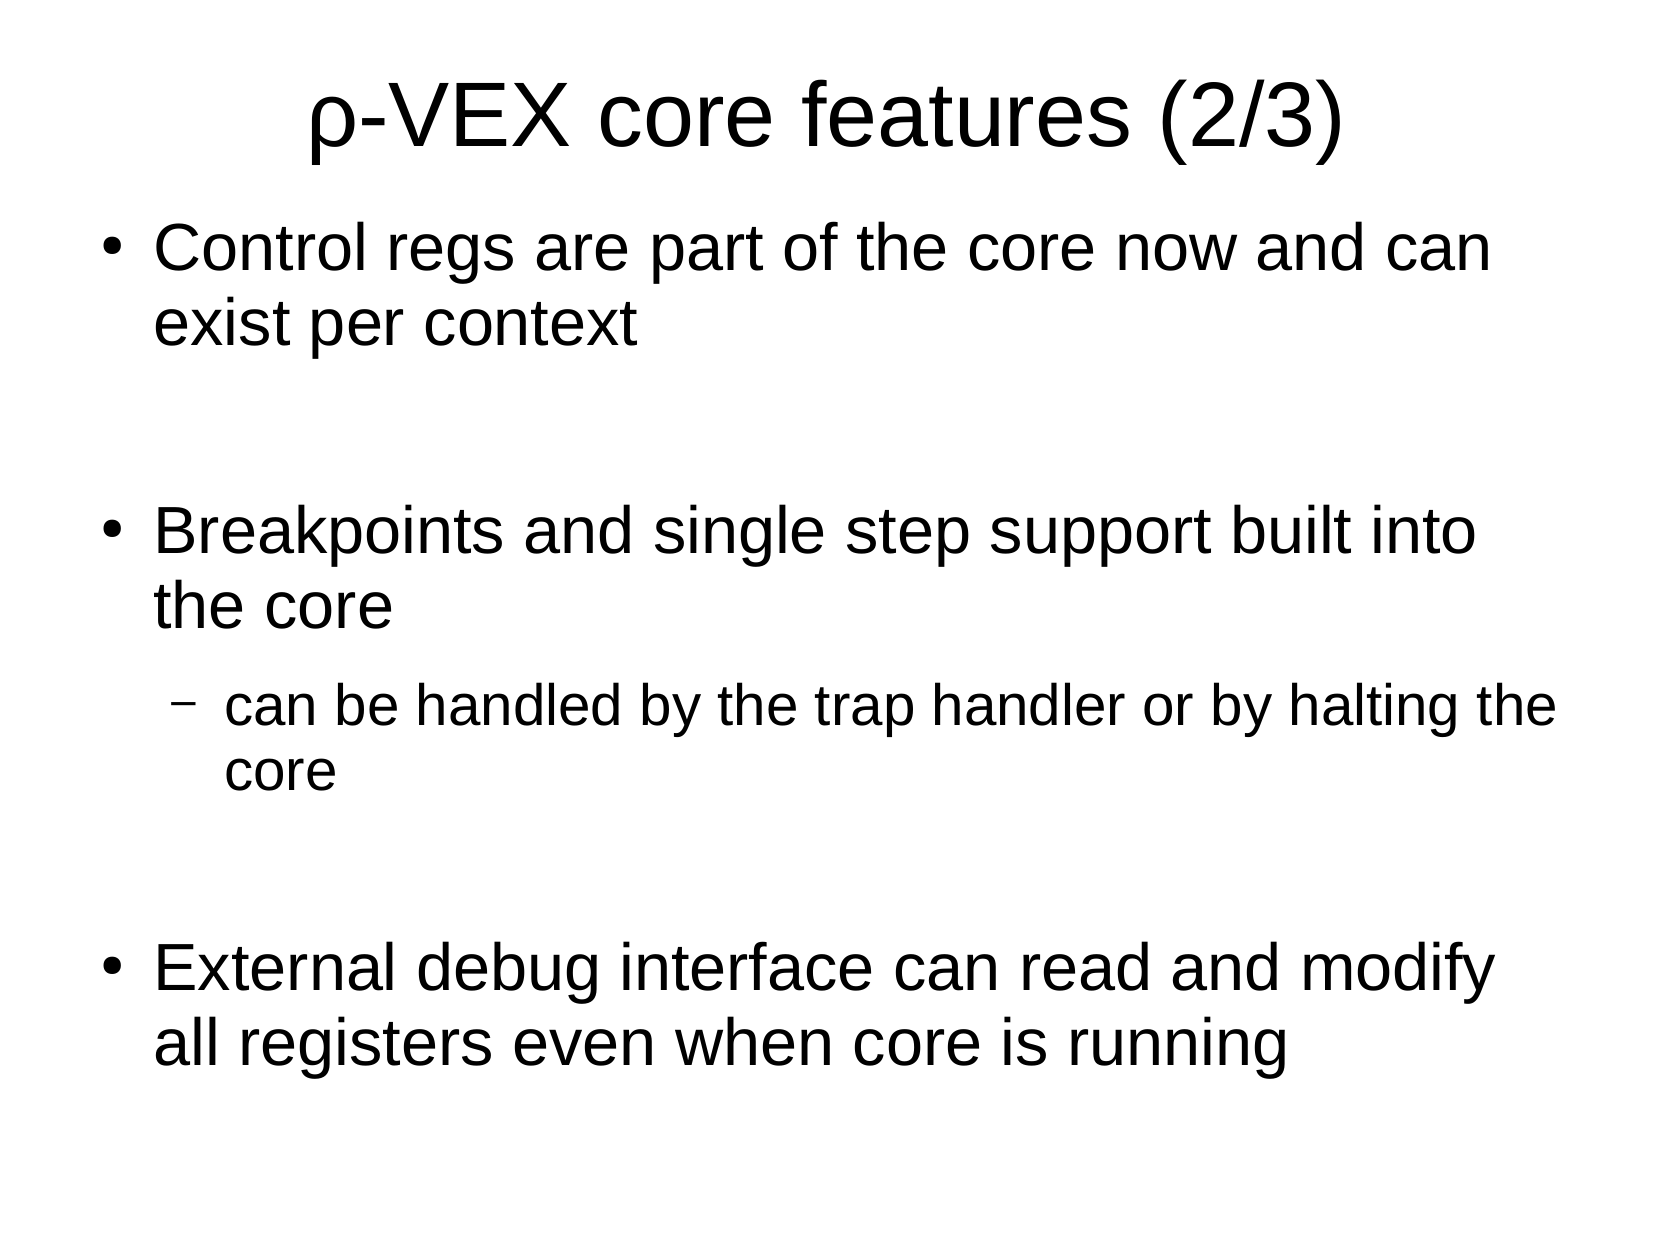

# ρ-VEX core features (2/3)
Control regs are part of the core now and can exist per context
Breakpoints and single step support built into the core
can be handled by the trap handler or by halting the core
External debug interface can read and modify all registers even when core is running